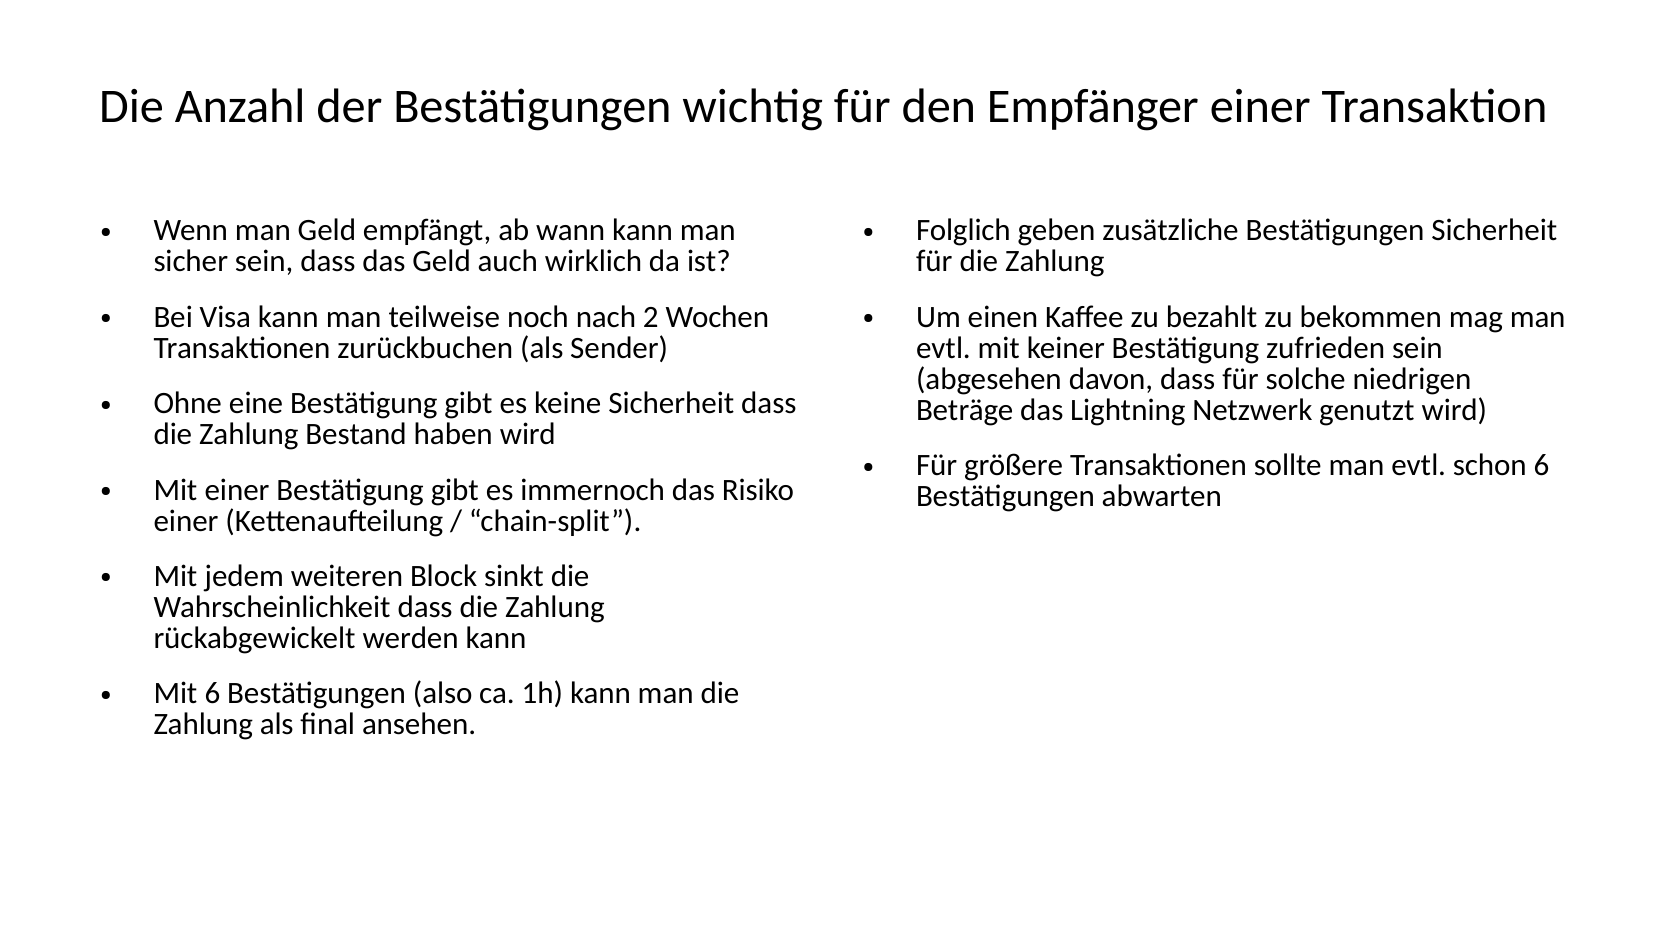

# Die Anzahl der Bestätigungen wichtig für den Empfänger einer Transaktion
Wenn man Geld empfängt, ab wann kann man sicher sein, dass das Geld auch wirklich da ist?
Bei Visa kann man teilweise noch nach 2 Wochen Transaktionen zurückbuchen (als Sender)
Ohne eine Bestätigung gibt es keine Sicherheit dass die Zahlung Bestand haben wird
Mit einer Bestätigung gibt es immernoch das Risiko einer (Kettenaufteilung / “chain-split”).
Mit jedem weiteren Block sinkt die Wahrscheinlichkeit dass die Zahlung rückabgewickelt werden kann
Mit 6 Bestätigungen (also ca. 1h) kann man die Zahlung als final ansehen.
Folglich geben zusätzliche Bestätigungen Sicherheit für die Zahlung
Um einen Kaffee zu bezahlt zu bekommen mag man evtl. mit keiner Bestätigung zufrieden sein (abgesehen davon, dass für solche niedrigen Beträge das Lightning Netzwerk genutzt wird)
Für größere Transaktionen sollte man evtl. schon 6 Bestätigungen abwarten